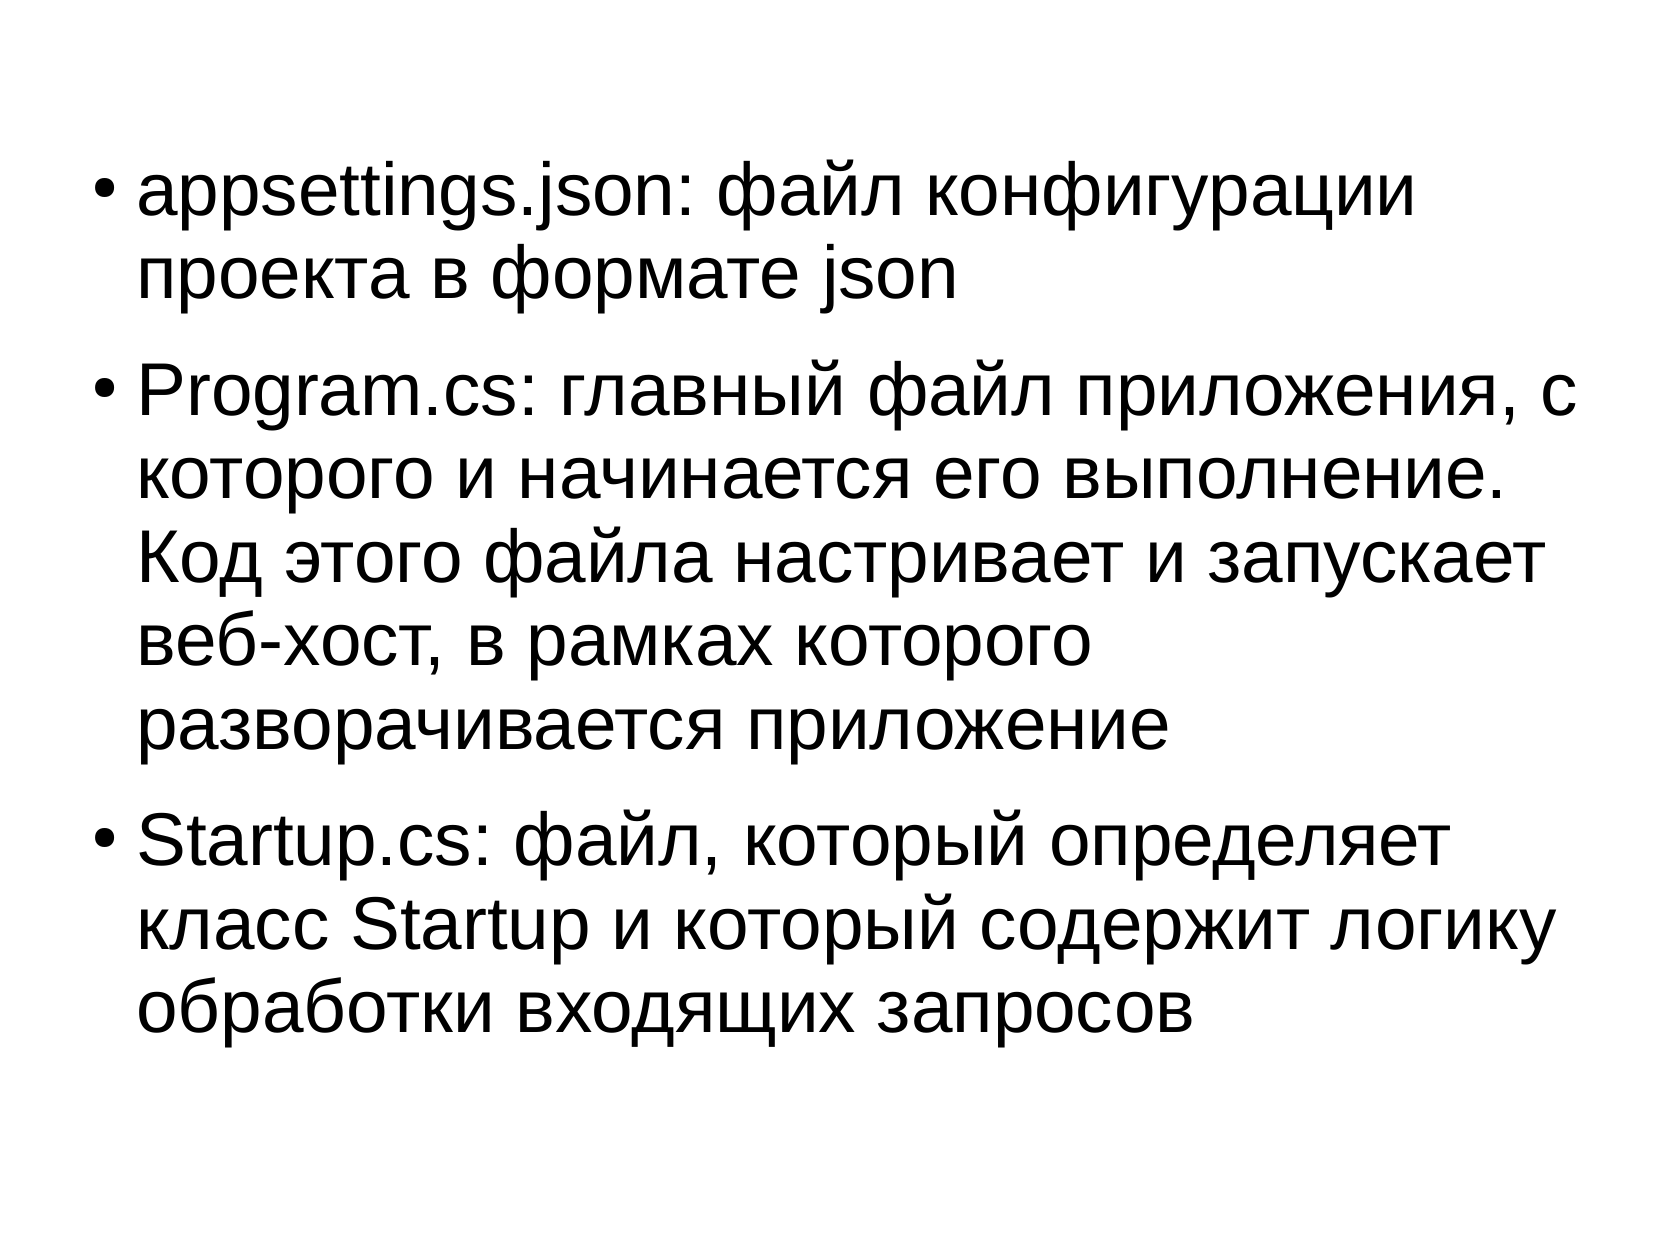

# appsettings.json: файл конфигурации проекта в формате json
Program.cs: главный файл приложения, с которого и начинается его выполнение. Код этого файла настривает и запускает веб-хост, в рамках которого разворачивается приложение
Startup.cs: файл, который определяет класс Startup и который содержит логику обработки входящих запросов